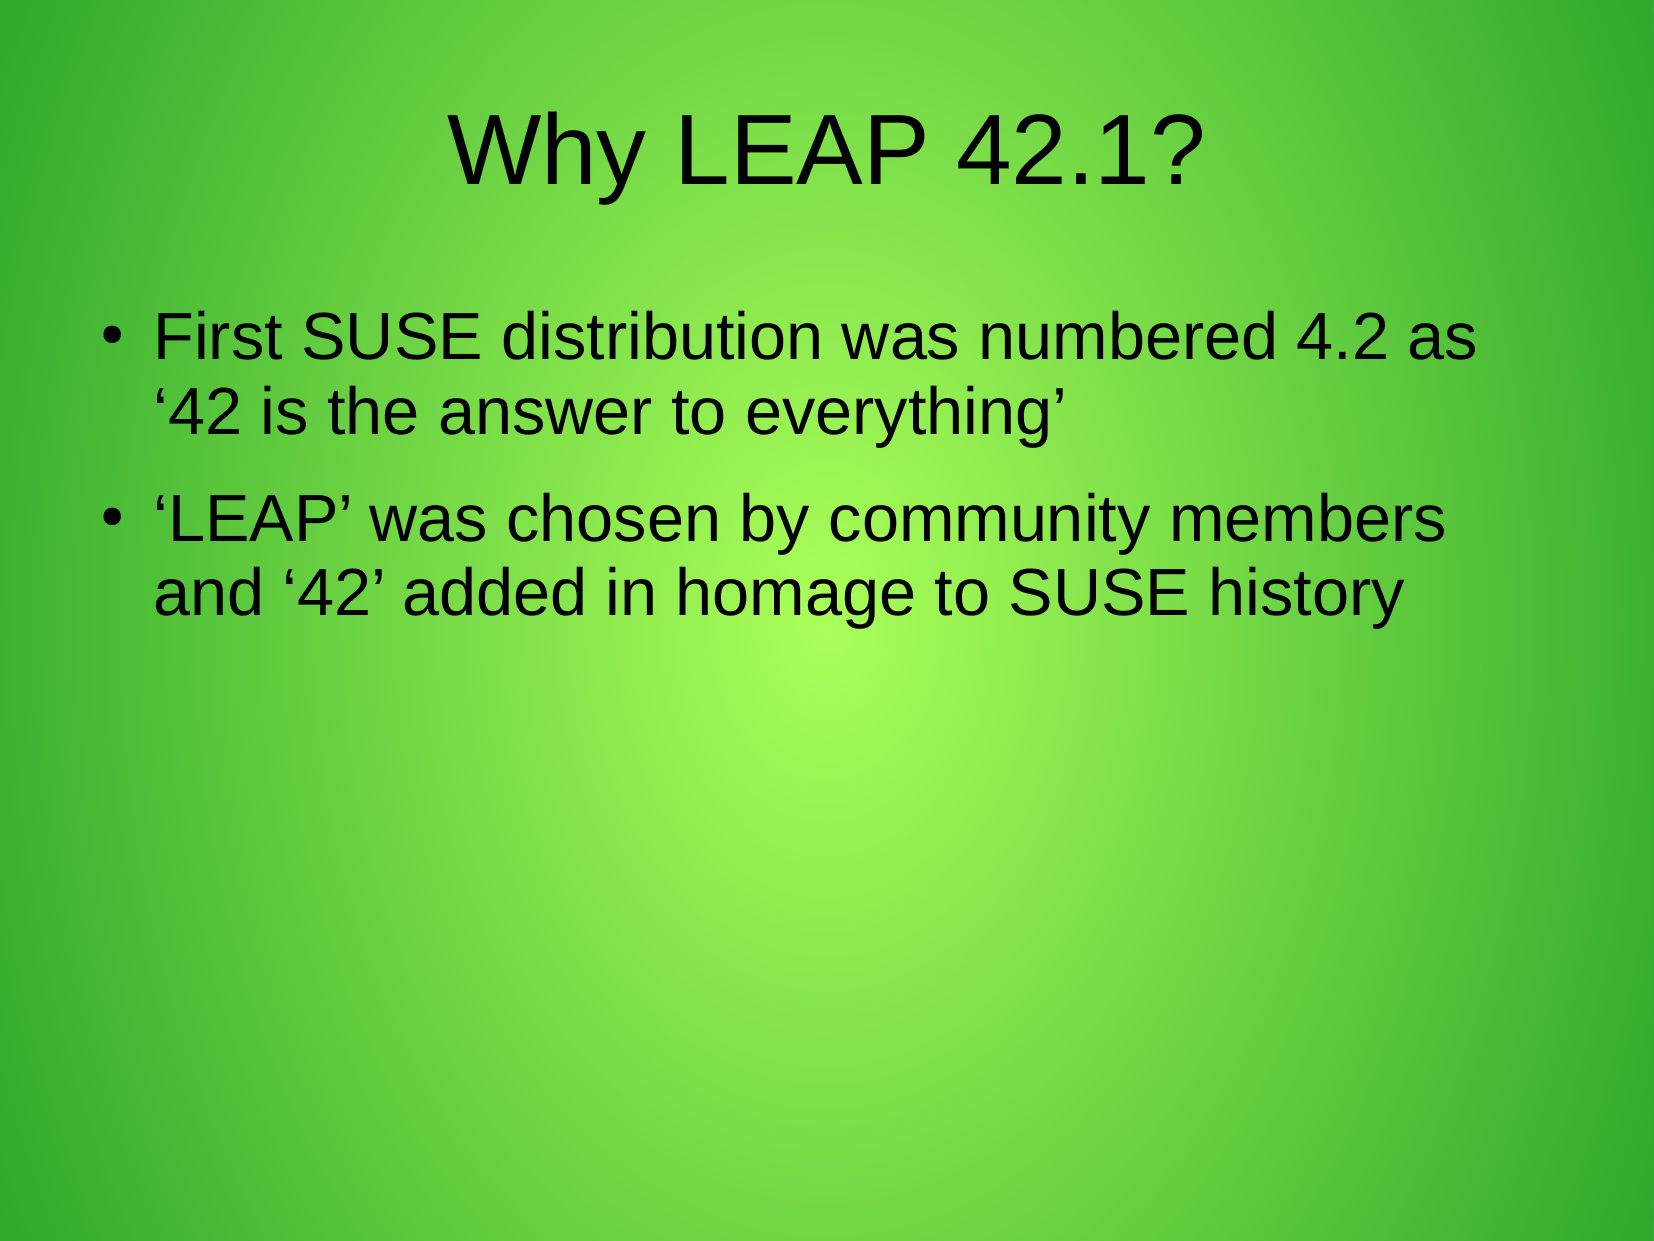

# Why LEAP 42.1?
First SUSE distribution was numbered 4.2 as ‘42 is the answer to everything’
‘LEAP’ was chosen by community members and ‘42’ added in homage to SUSE history